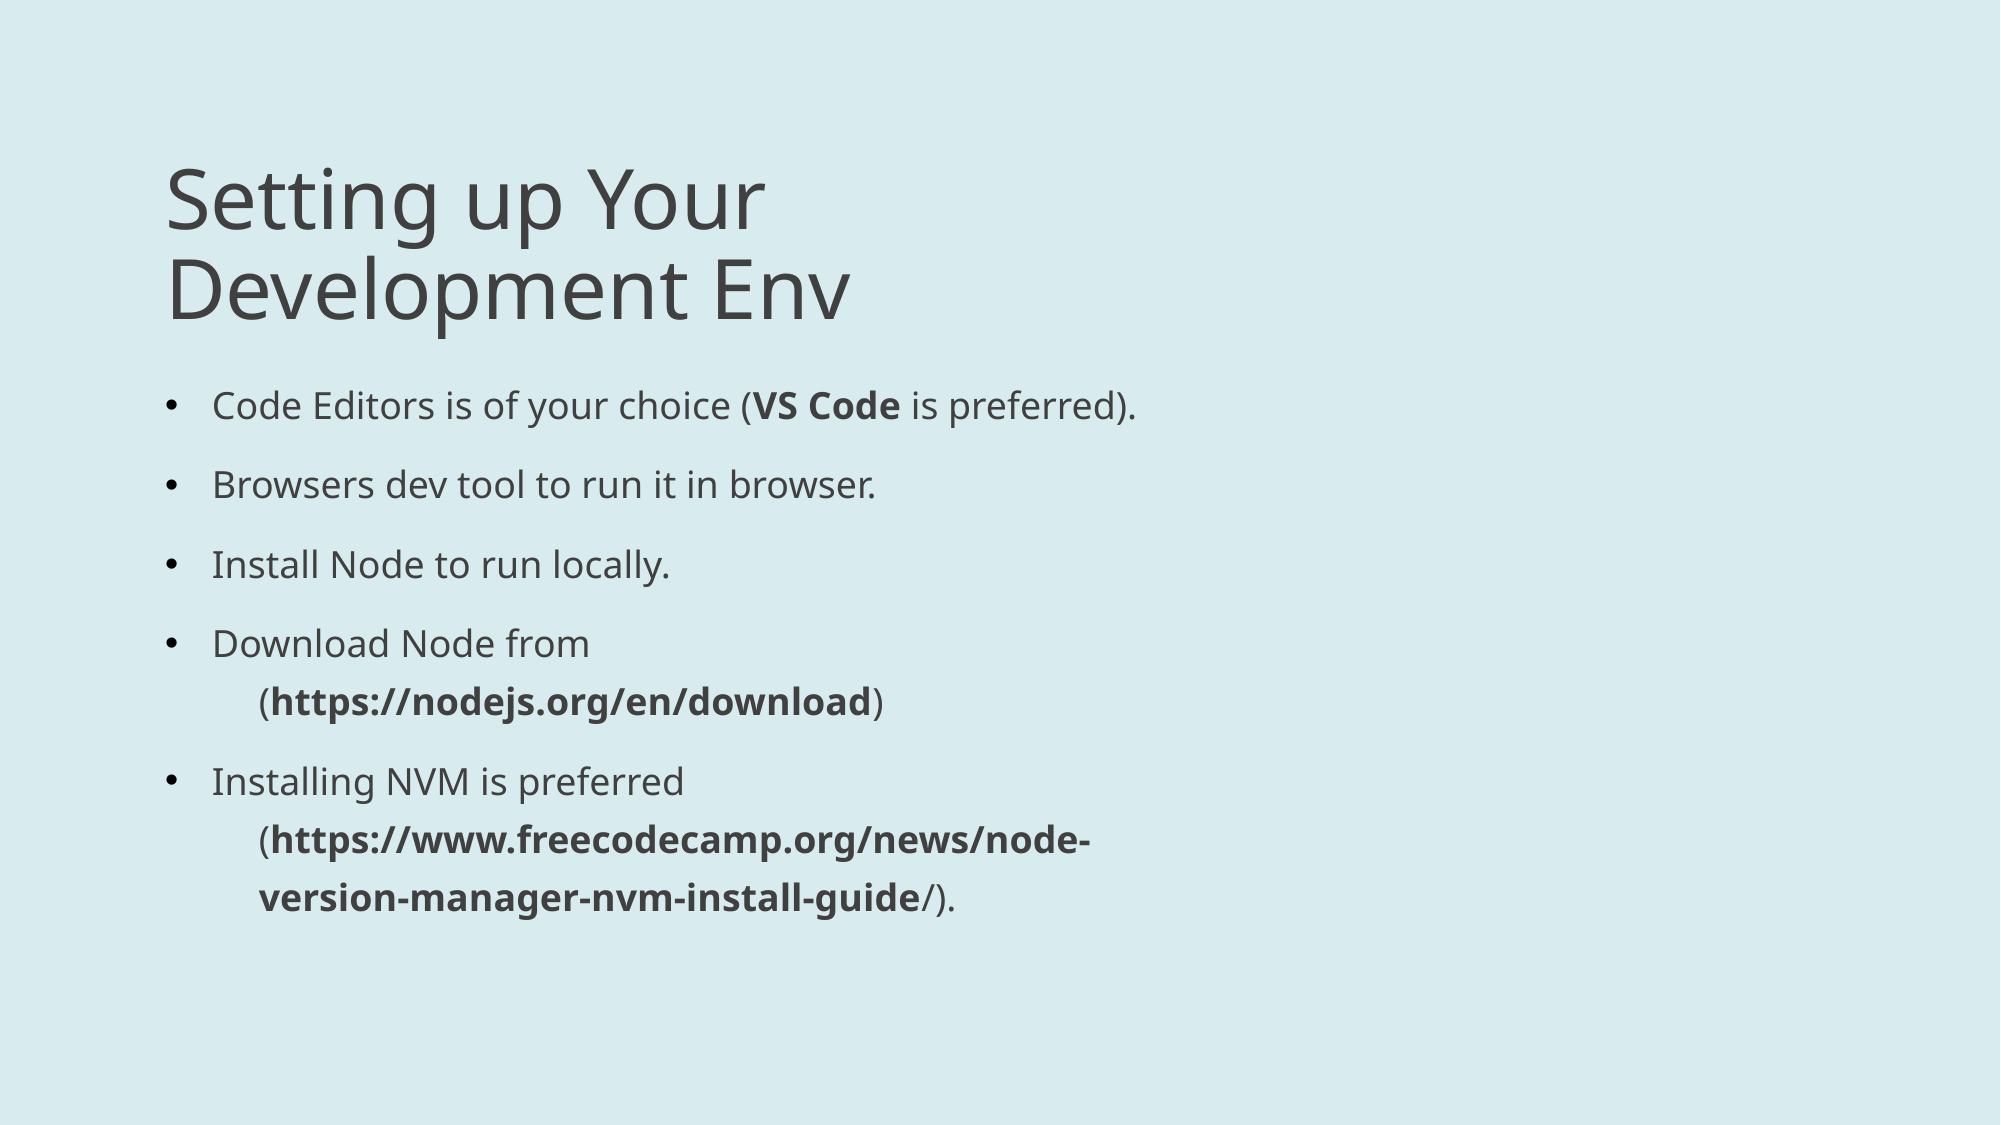

# Setting up Your Development Env
Code Editors is of your choice (VS Code is preferred).
Browsers dev tool to run it in browser.
Install Node to run locally.
Download Node from (https://nodejs.org/en/download)
Installing NVM is preferred (https://www.freecodecamp.org/news/node-version-manager-nvm-install-guide/).